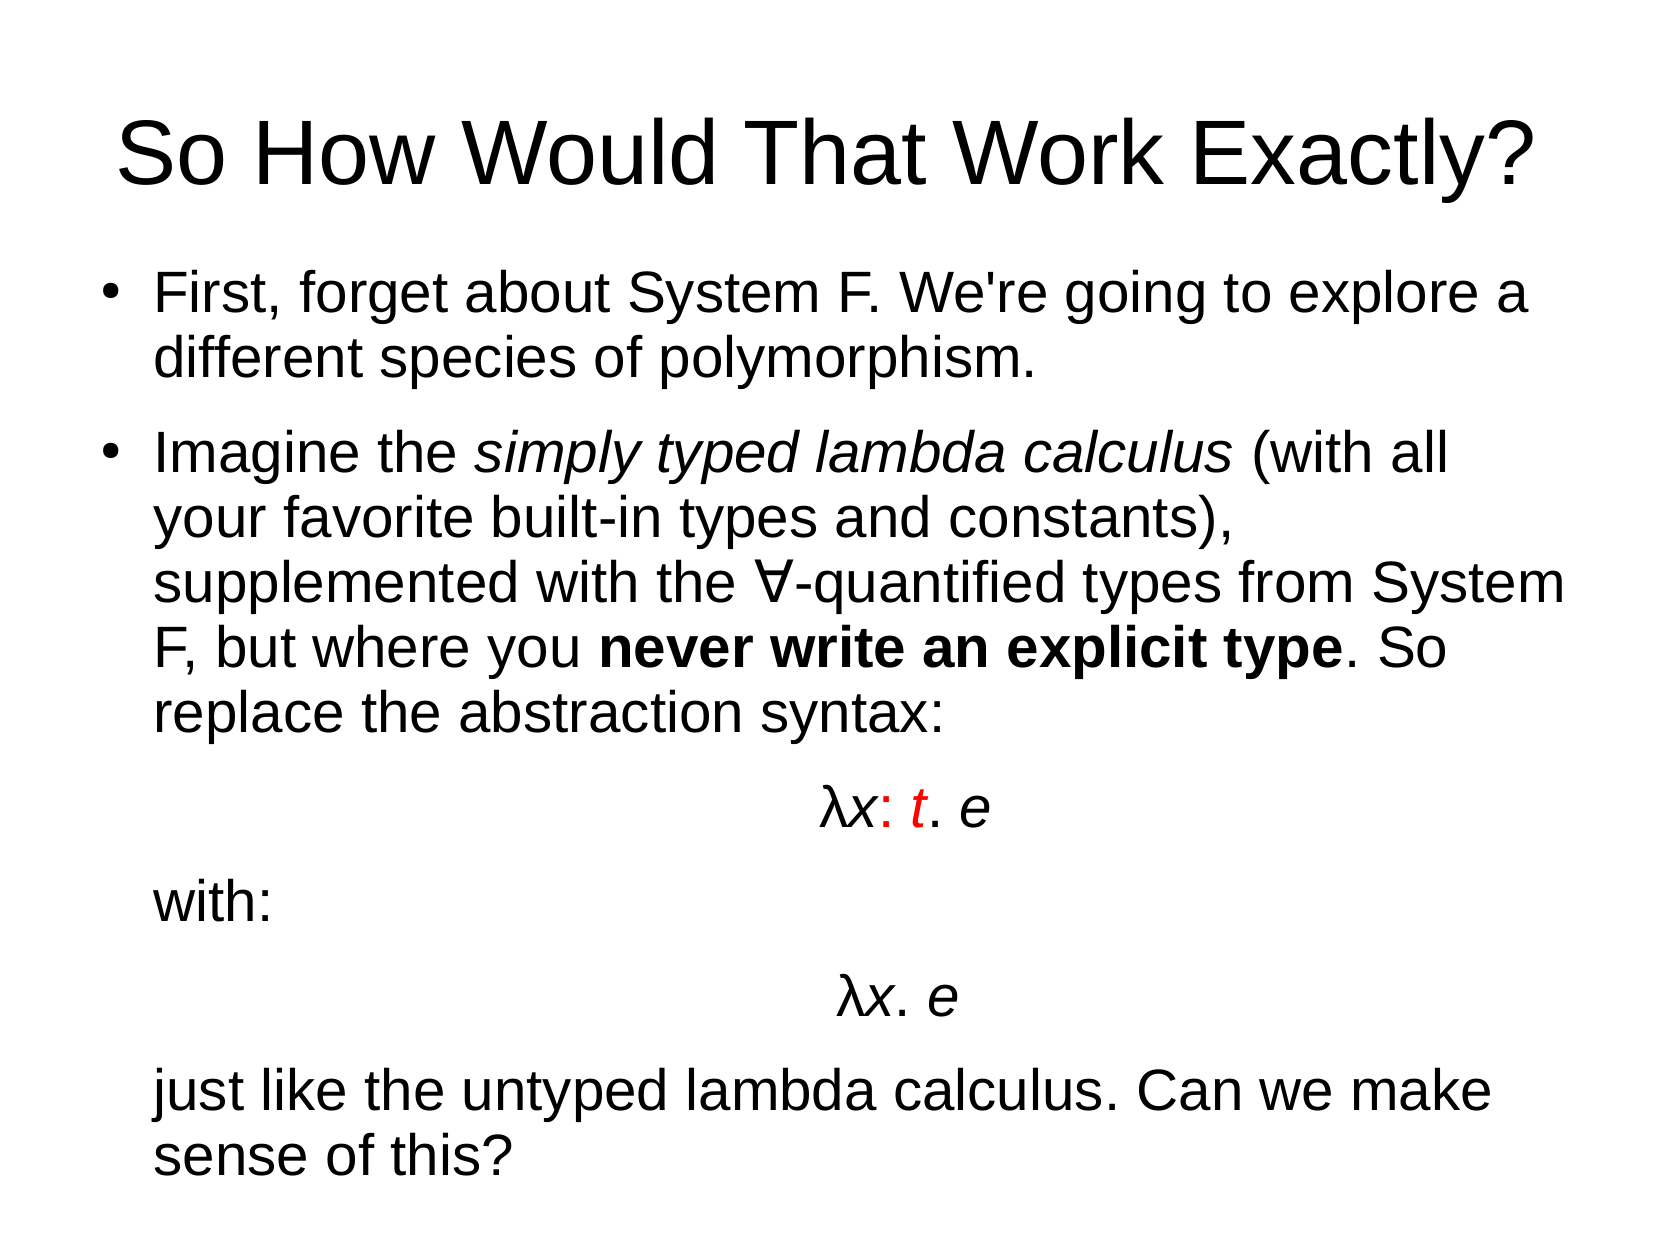

# So How Would That Work Exactly?
First, forget about System F. We're going to explore a different species of polymorphism.
Imagine the simply typed lambda calculus (with all your favorite built-in types and constants), supplemented with the ∀-quantified types from System F, but where you never write an explicit type. So replace the abstraction syntax:
 λx: t. e
with:
 λx. e
just like the untyped lambda calculus. Can we make sense of this?